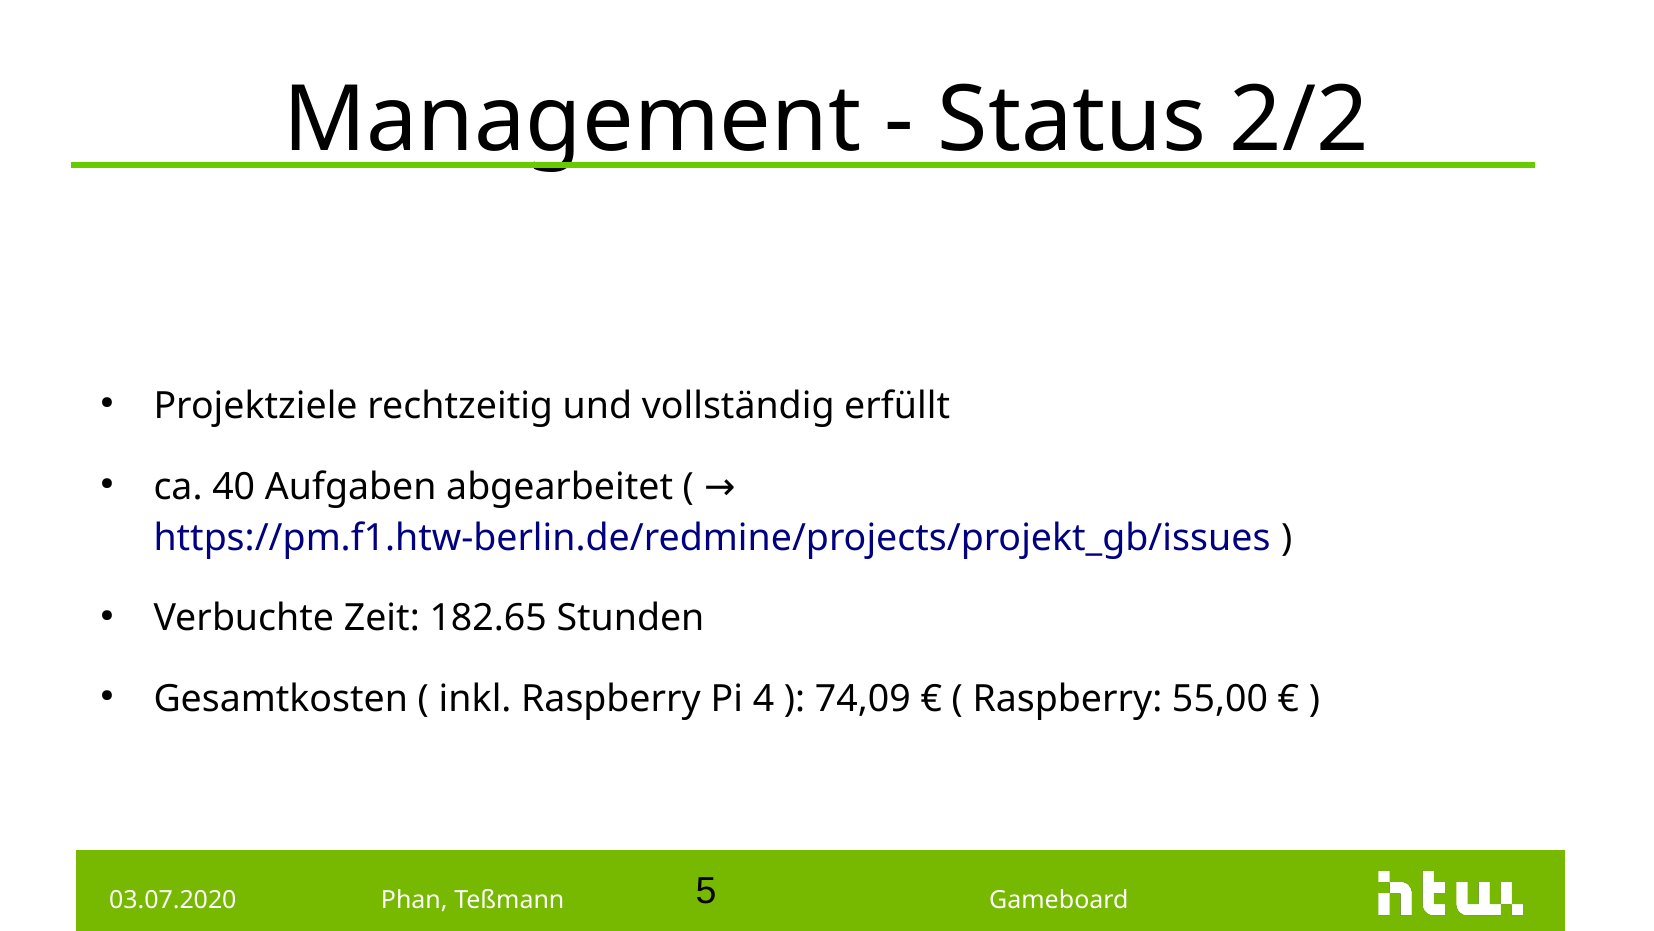

# Management - Status 2/2
Projektziele rechtzeitig und vollständig erfüllt
ca. 40 Aufgaben abgearbeitet ( → https://pm.f1.htw-berlin.de/redmine/projects/projekt_gb/issues )
Verbuchte Zeit: 182.65 Stunden
Gesamtkosten ( inkl. Raspberry Pi 4 ): 74,09 € ( Raspberry: 55,00 € )